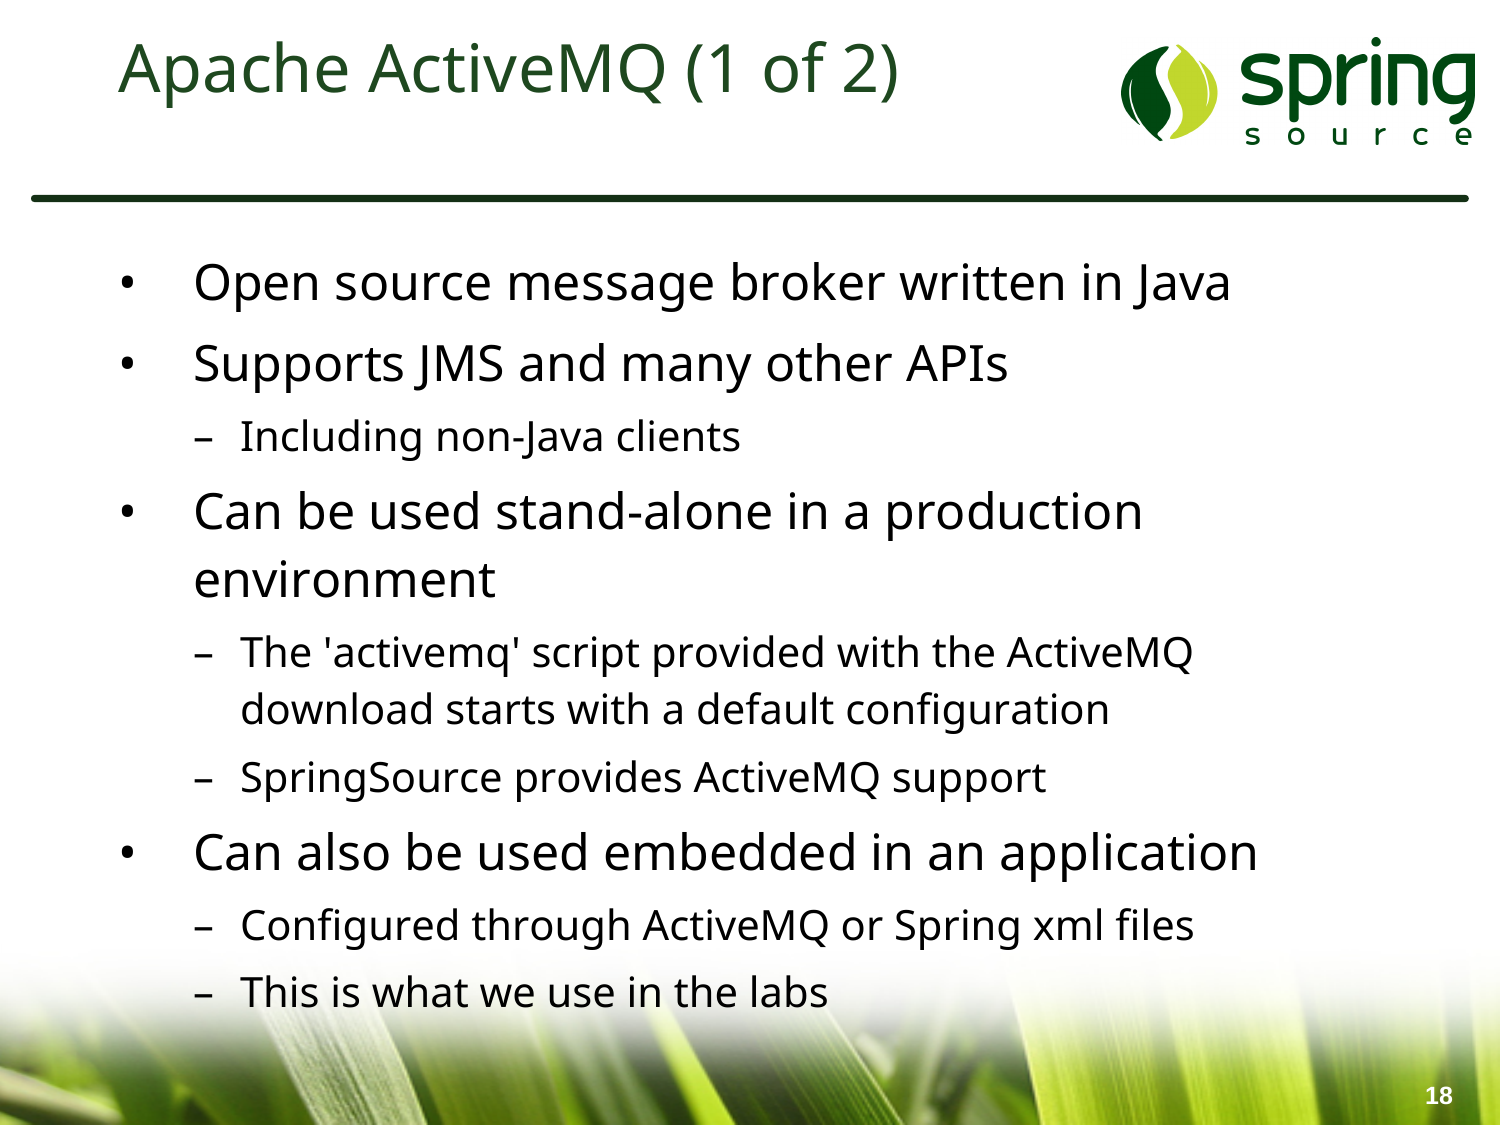

# Apache ActiveMQ (1 of 2)
Open source message broker written in Java
Supports JMS and many other APIs
Including non-Java clients
Can be used stand-alone in a production environment
The 'activemq' script provided with the ActiveMQ download starts with a default configuration
SpringSource provides ActiveMQ support
Can also be used embedded in an application
Configured through ActiveMQ or Spring xml files
This is what we use in the labs